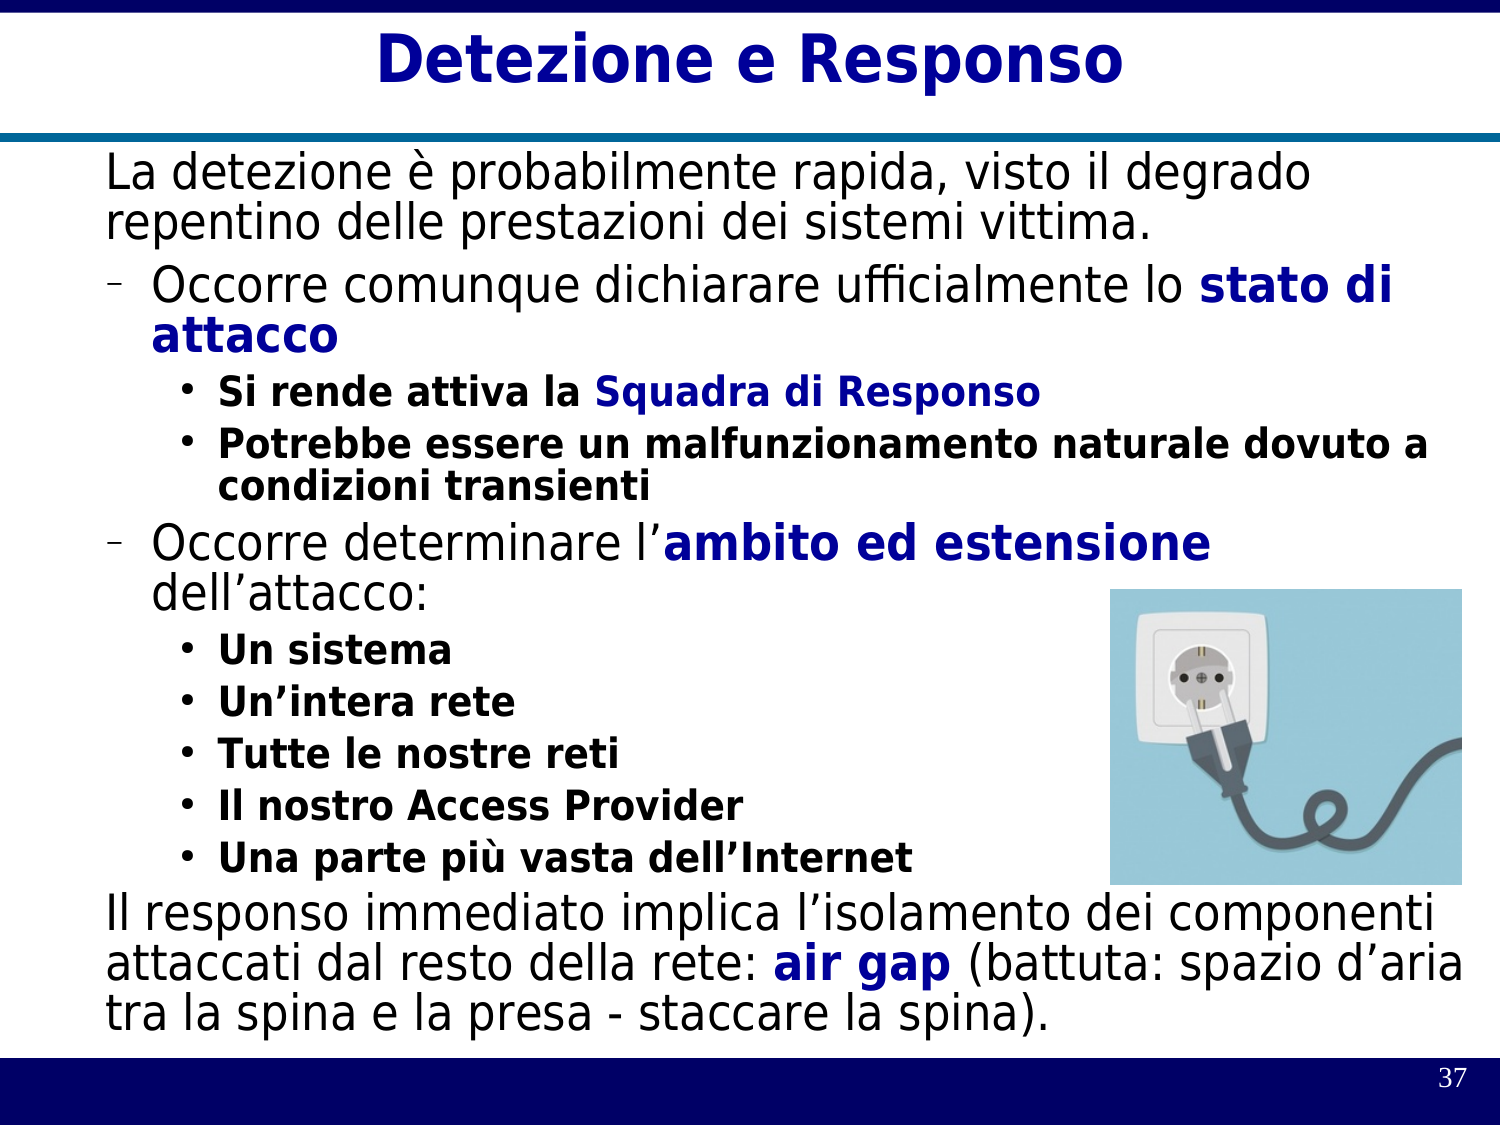

# Detezione e Responso
La detezione è probabilmente rapida, visto il degrado repentino delle prestazioni dei sistemi vittima.
Occorre comunque dichiarare ufficialmente lo stato di attacco
Si rende attiva la Squadra di Responso
Potrebbe essere un malfunzionamento naturale dovuto a condizioni transienti
Occorre determinare l’ambito ed estensione dell’attacco:
Un sistema
Un’intera rete
Tutte le nostre reti
Il nostro Access Provider
Una parte più vasta dell’Internet
Il responso immediato implica l’isolamento dei componenti attaccati dal resto della rete: air gap (battuta: spazio d’aria tra la spina e la presa - staccare la spina).